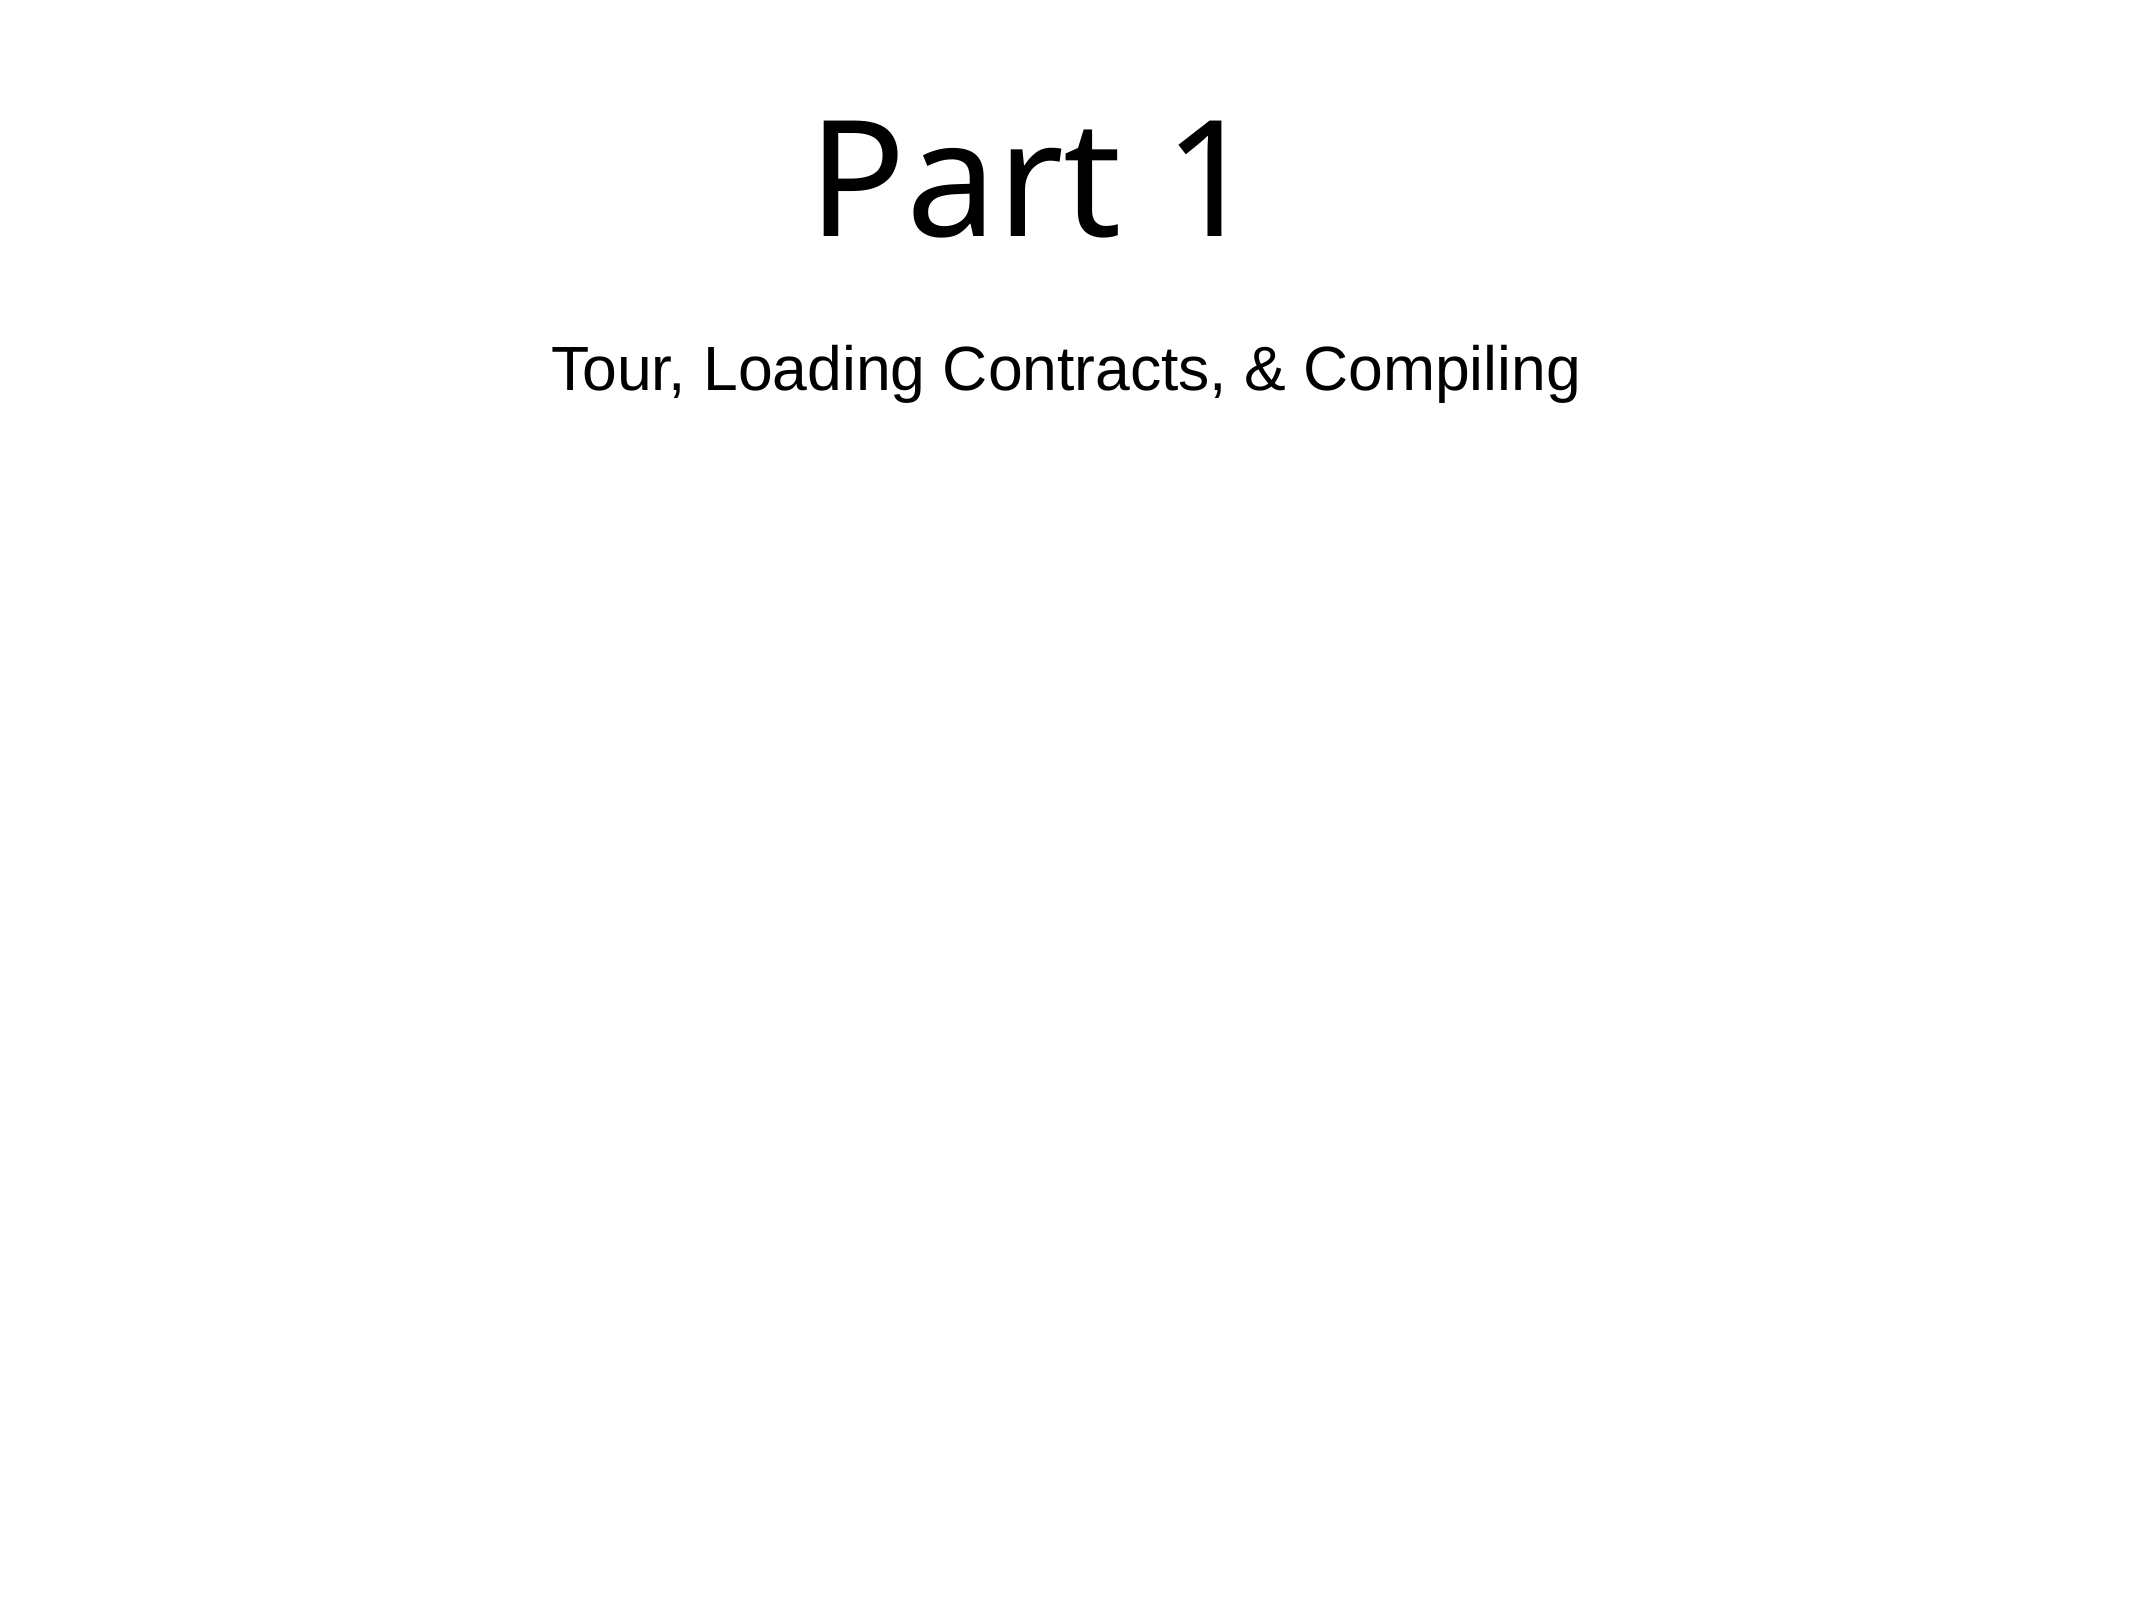

# Part 1
Tour, Loading Contracts, & Compiling